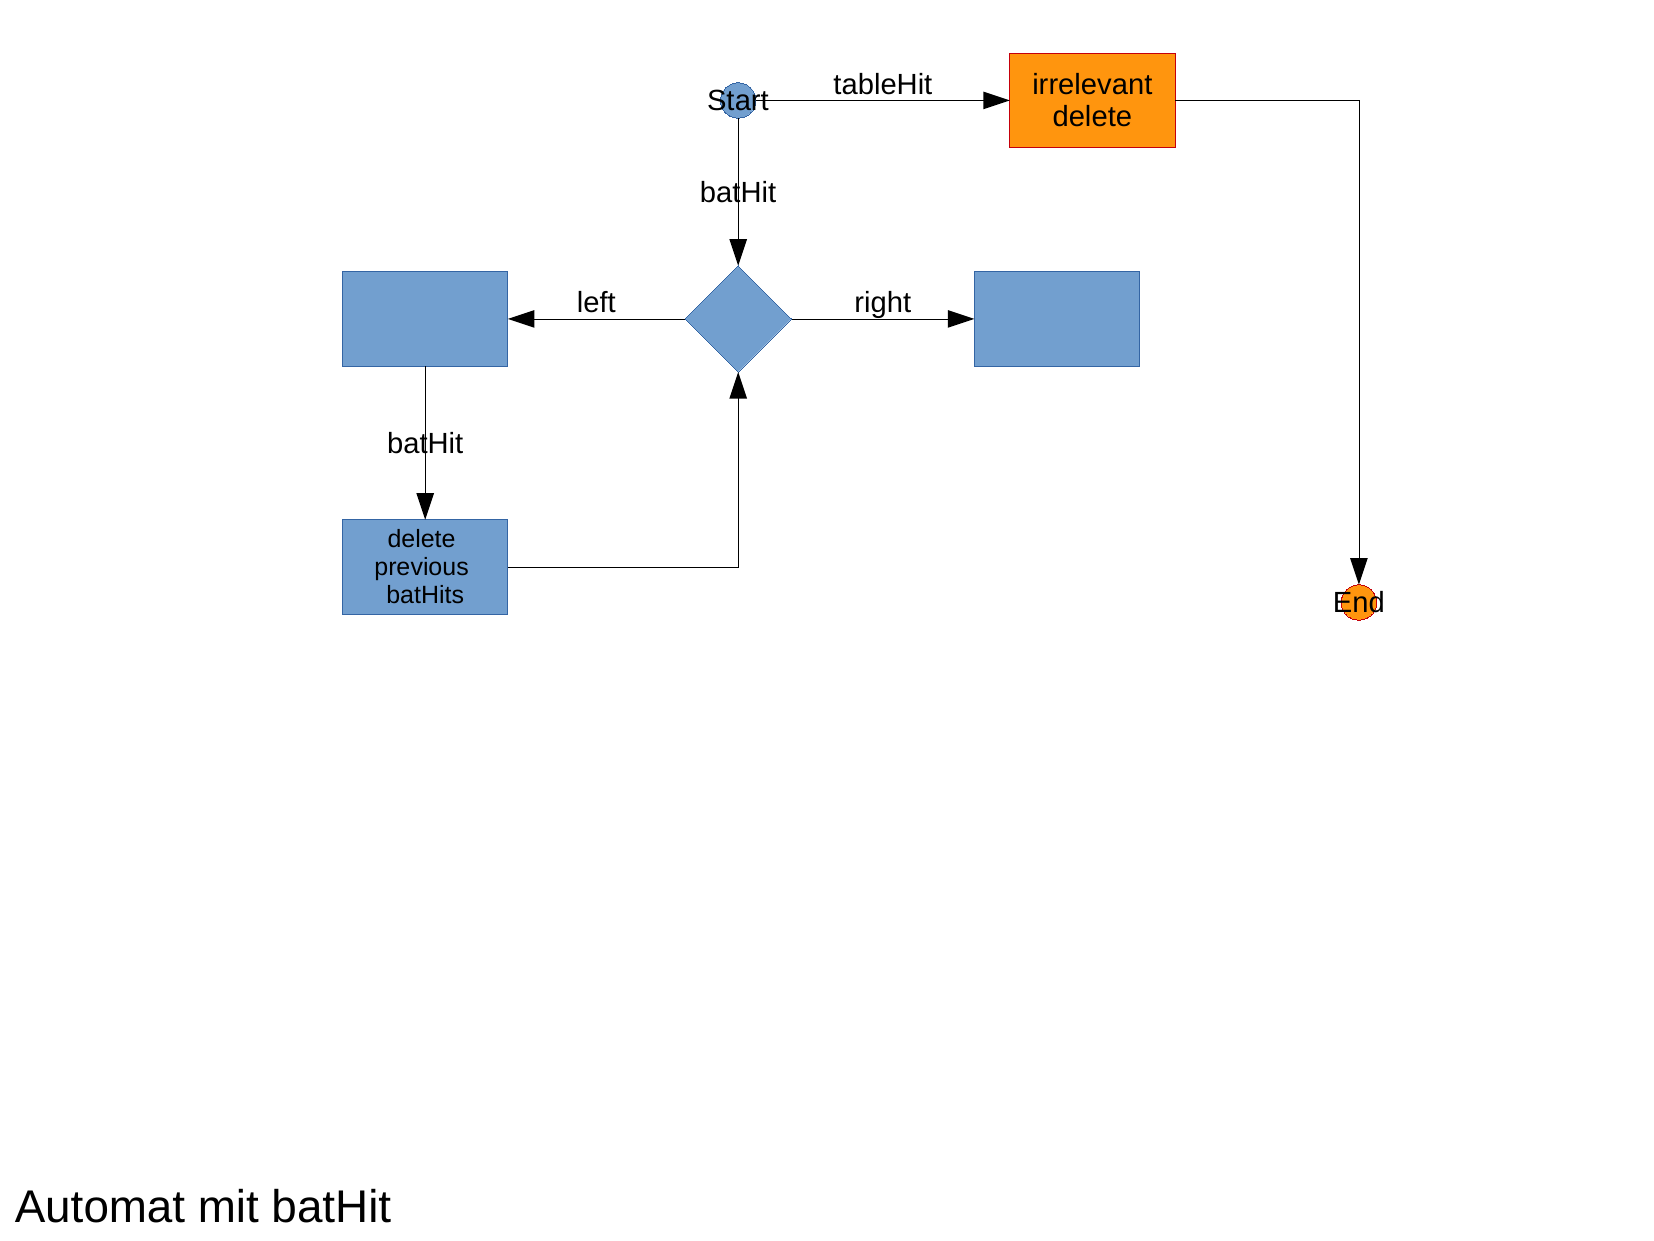

irrelevant
delete
Start
delete
previous
batHits
End
Automat mit batHit